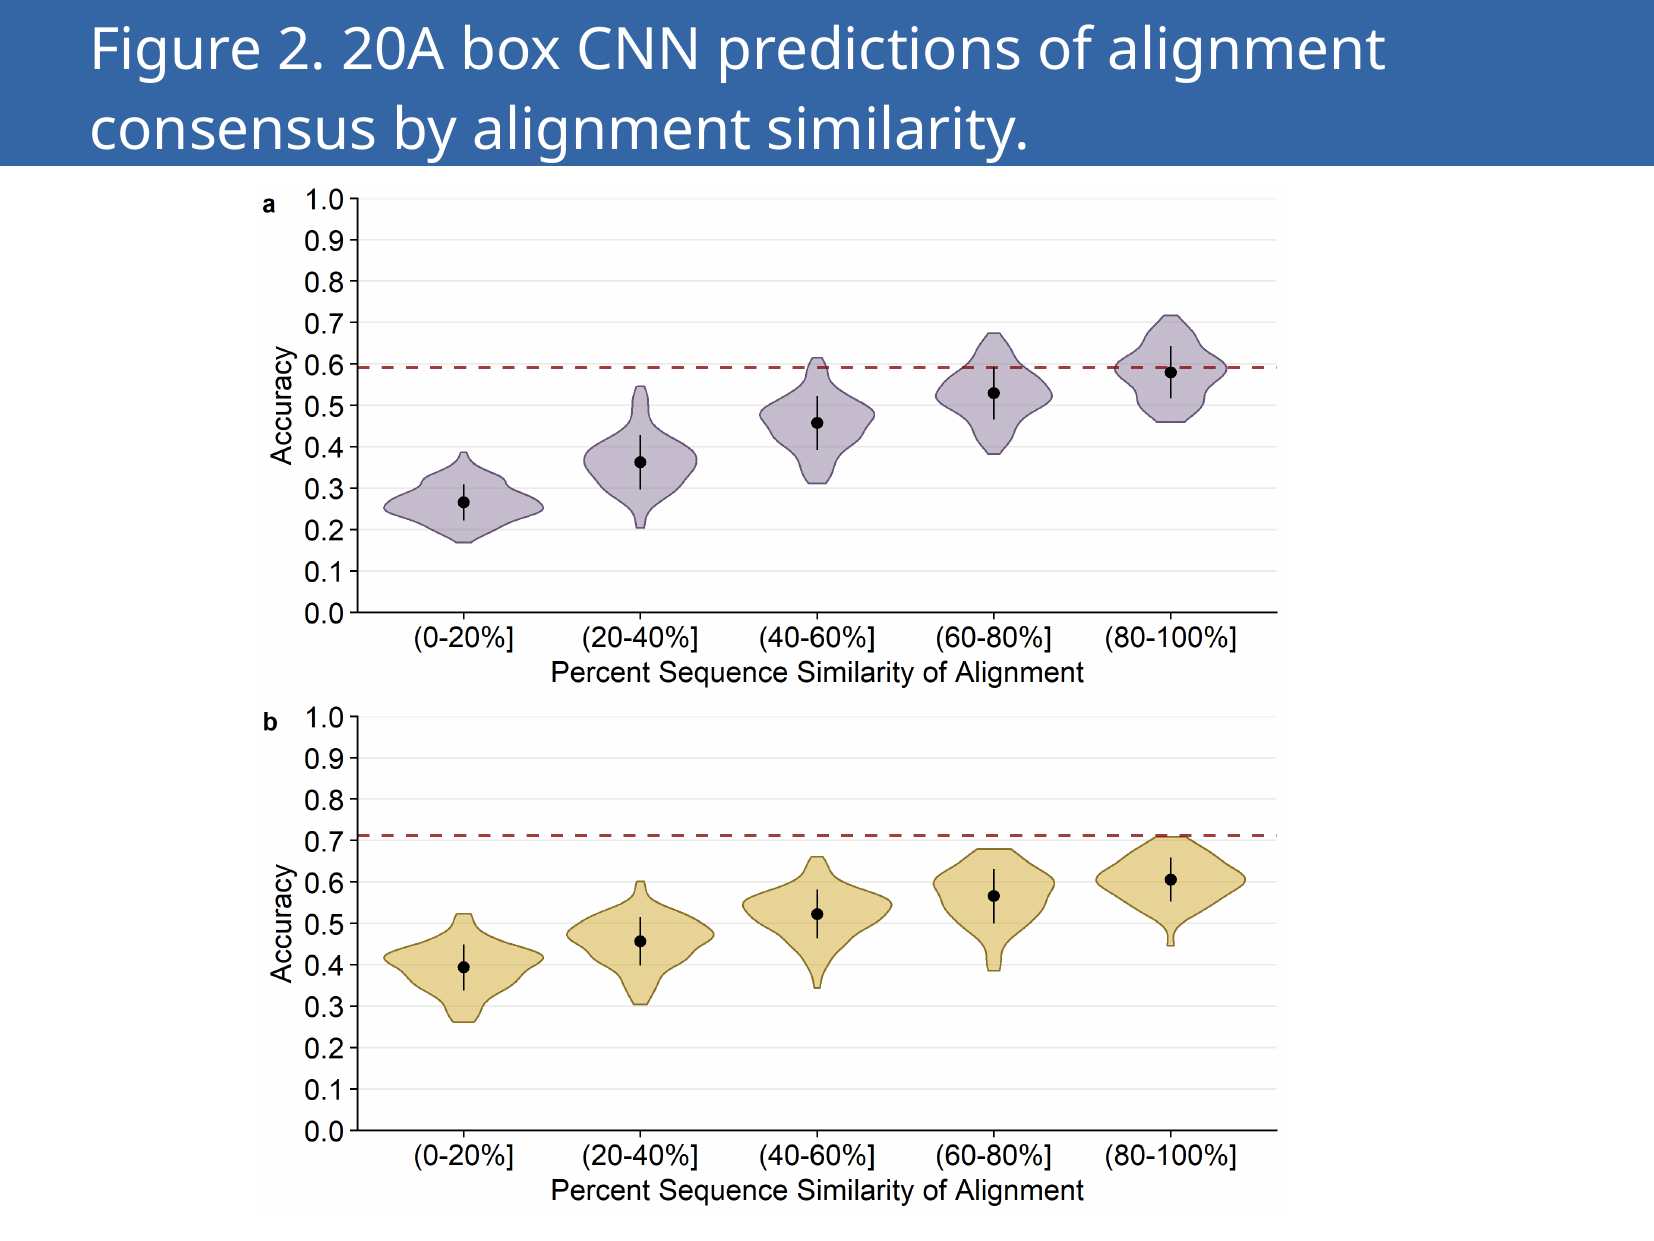

Figure 2. 20A box CNN predictions of alignment consensus by alignment similarity.
As percent similarity increases, accuracy of prediction also increases.